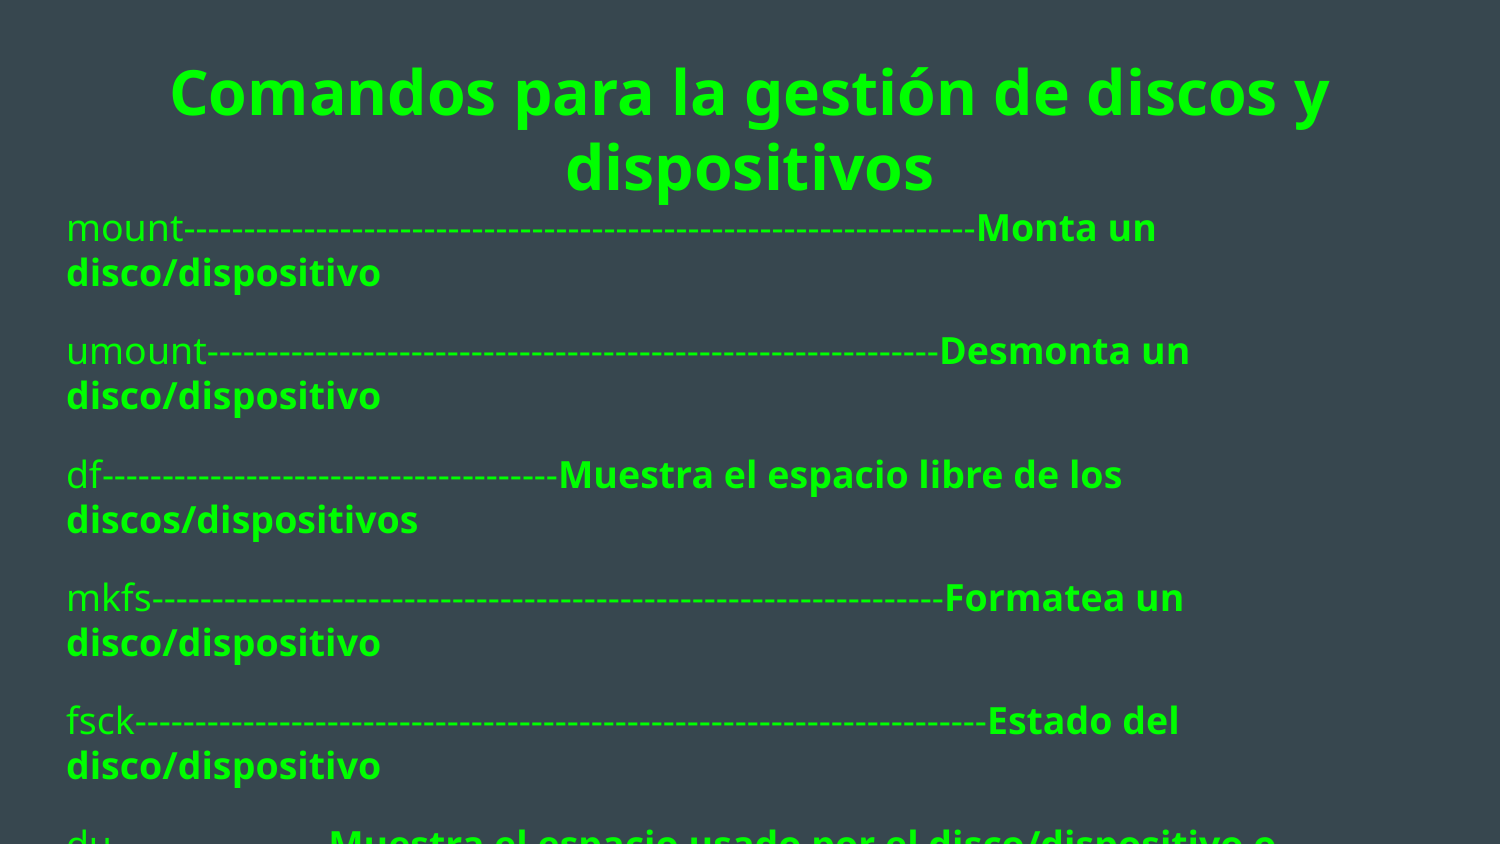

# Comandos para la gestión de discos y dispositivos
mount------------------------------------------------------------------Monta un disco/dispositivo
umount-------------------------------------------------------------Desmonta un disco/dispositivo
df--------------------------------------Muestra el espacio libre de los discos/dispositivos
mkfs------------------------------------------------------------------Formatea un disco/dispositivo
fsck-----------------------------------------------------------------------Estado del disco/dispositivo
du------------------Muestra el espacio usado por el disco/dispositivo o directorios
fdisk--------------------------------------Abre la aplicación para la gestión de particiones